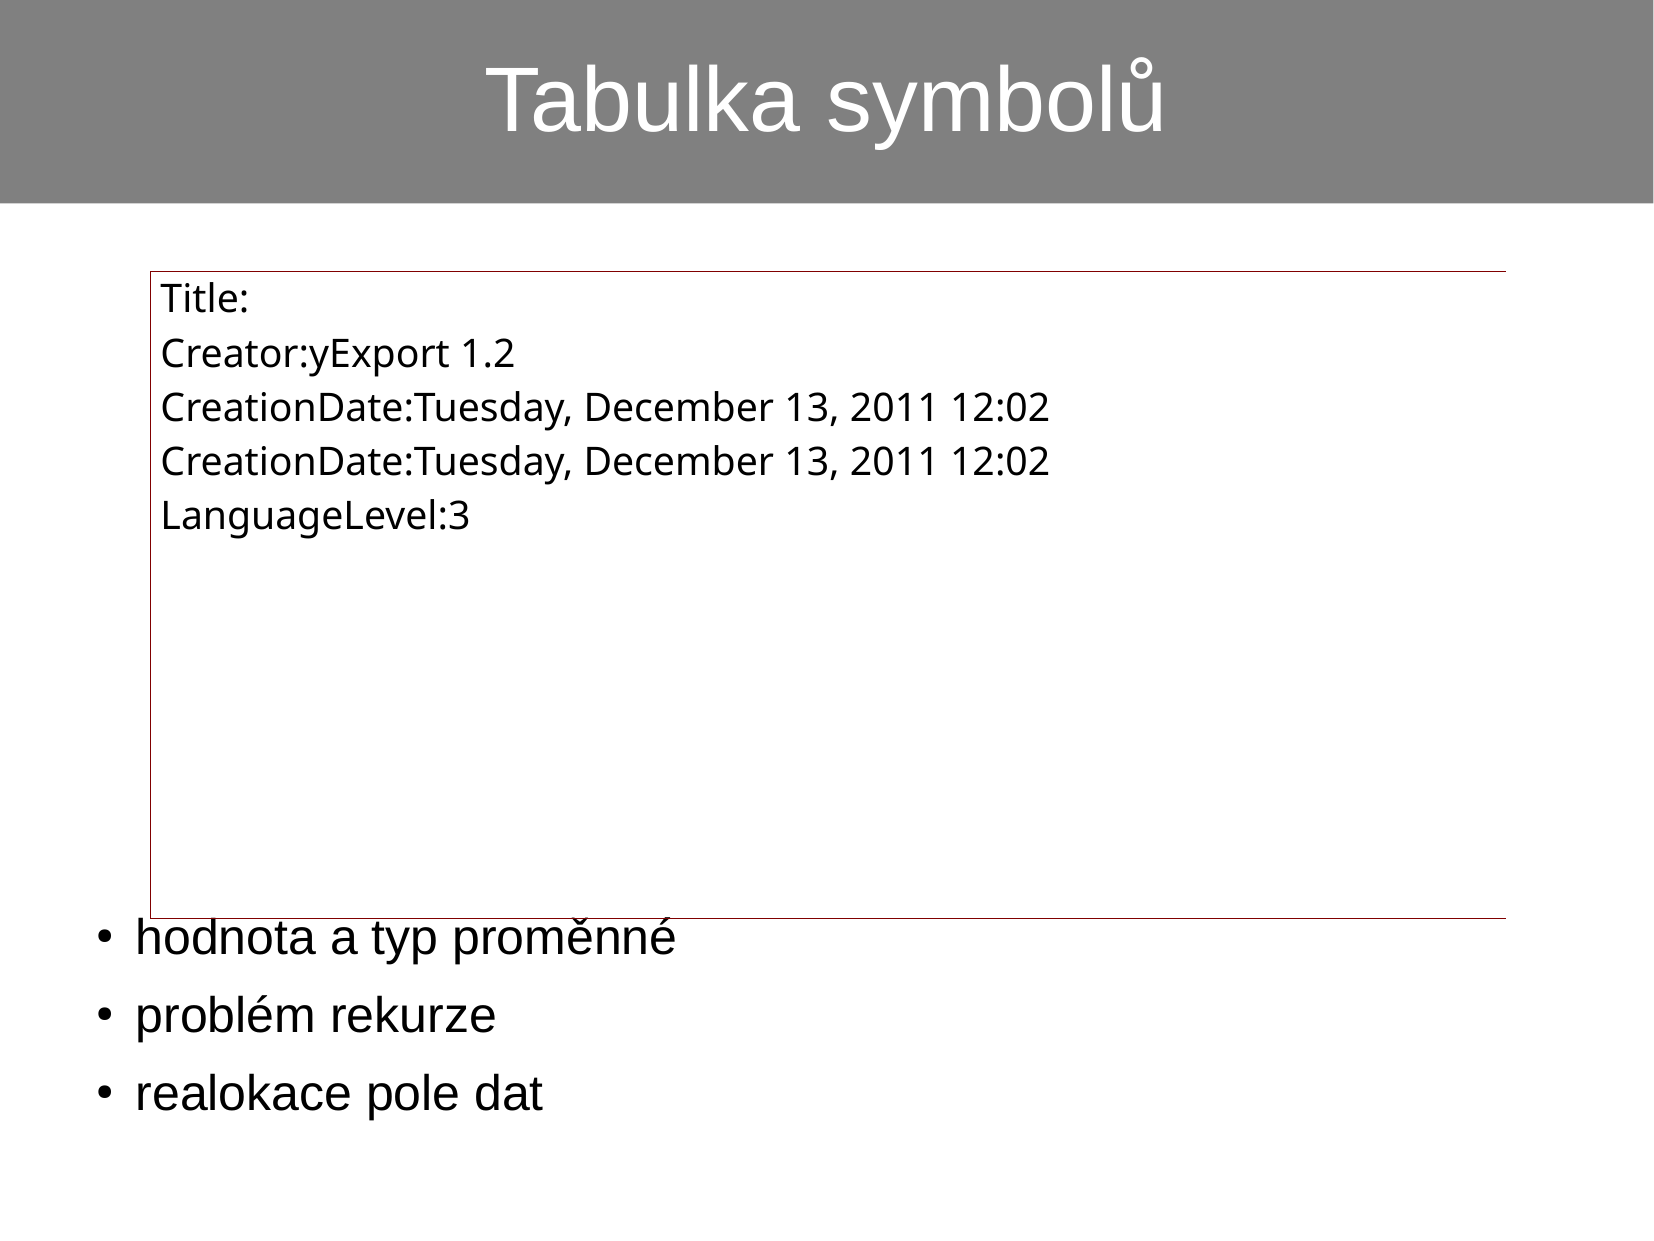

# Tabulka symbolů
hodnota a typ proměnné
problém rekurze
realokace pole dat